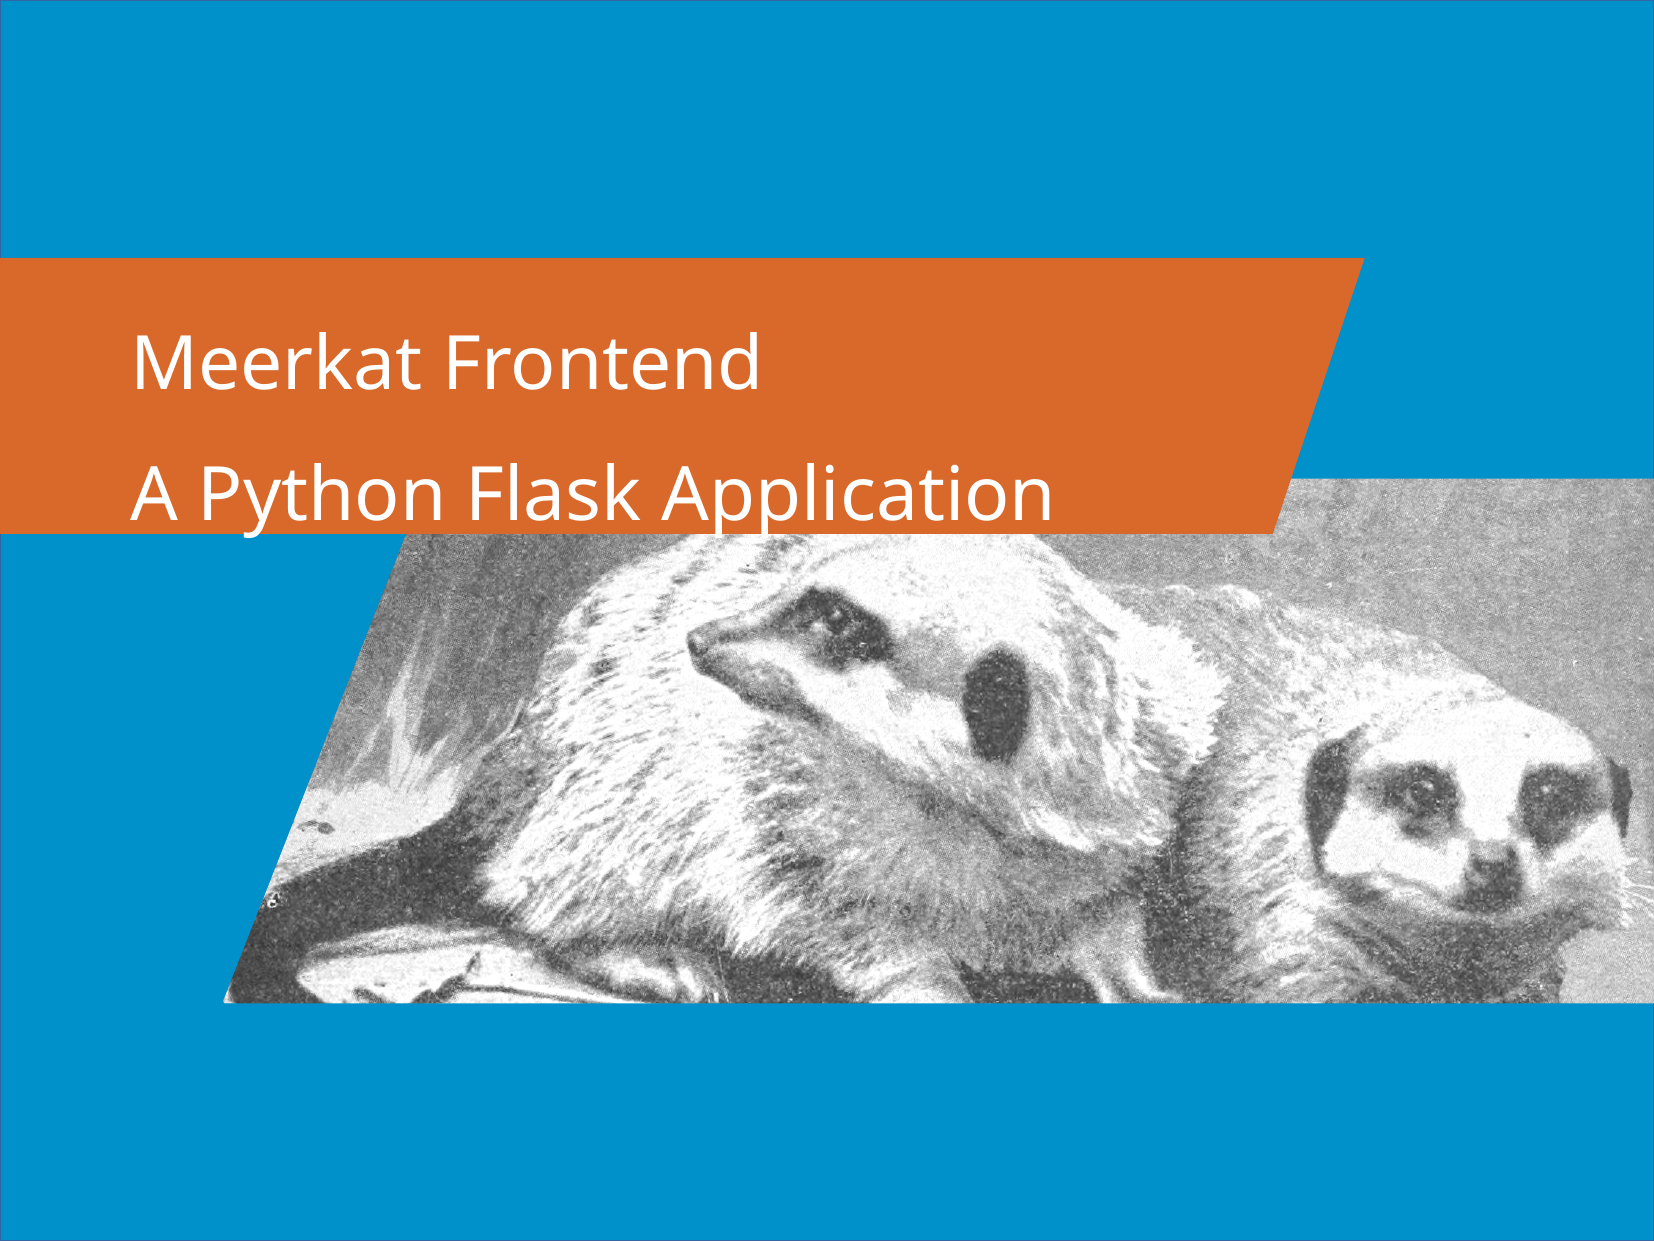

Meerkat Frontend
A Python Flask Application
9